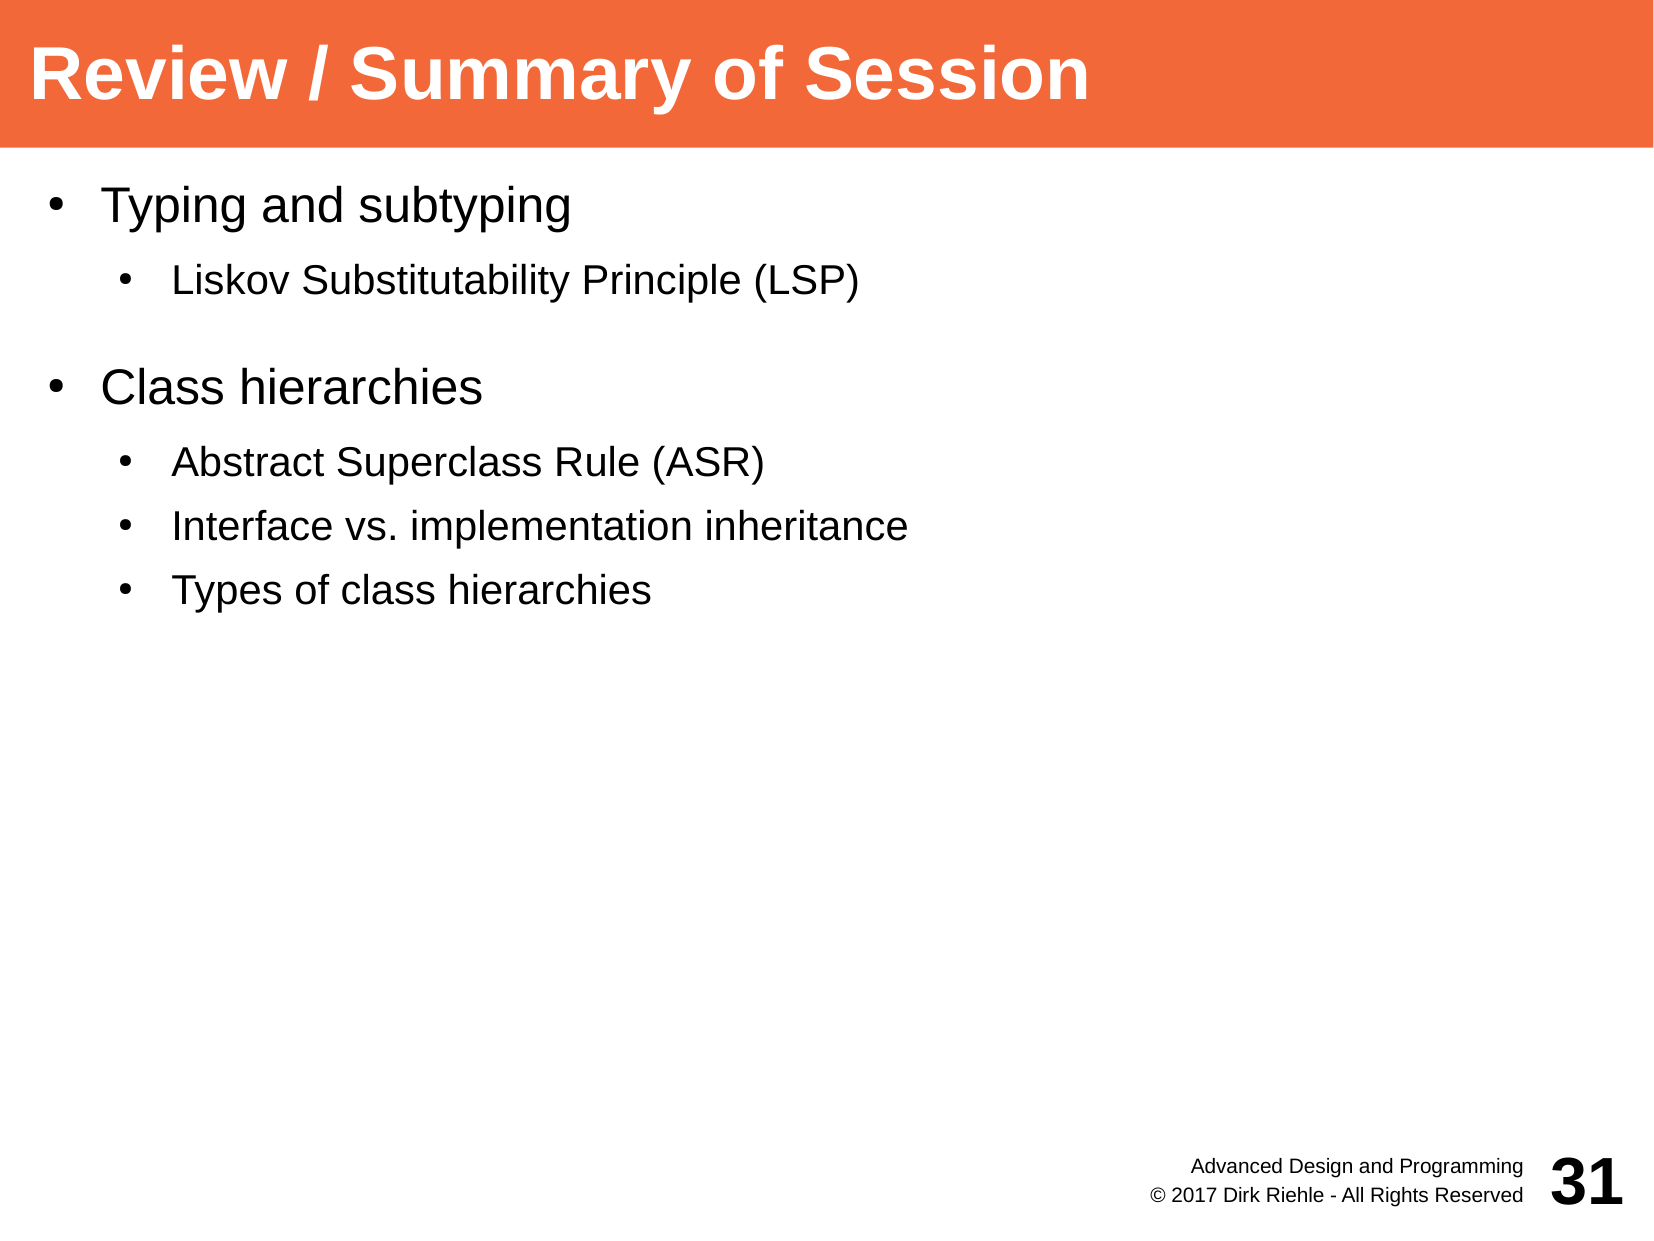

# Review / Summary of Session
Typing and subtyping
Liskov Substitutability Principle (LSP)
Class hierarchies
Abstract Superclass Rule (ASR)
Interface vs. implementation inheritance
Types of class hierarchies
Advanced Design and Programming
31
© 2017 Dirk Riehle - All Rights Reserved